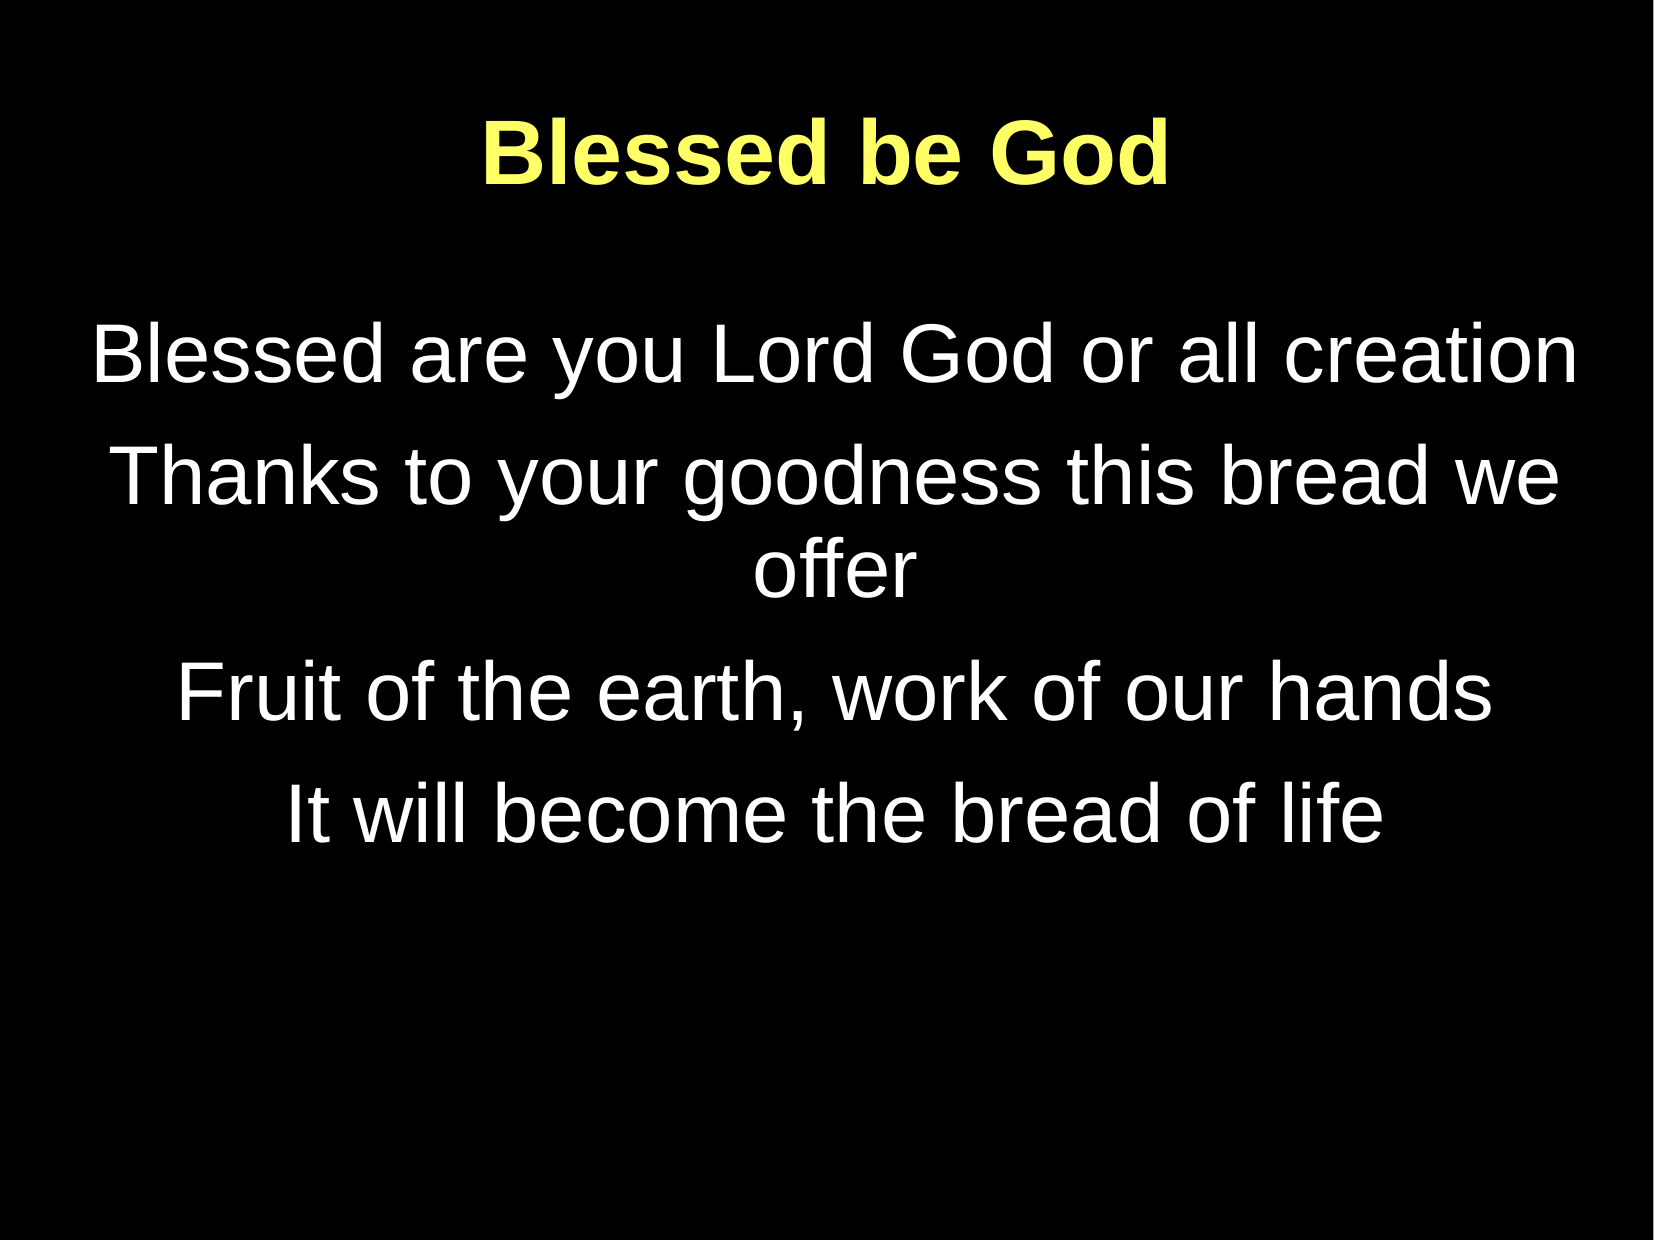

# Blessed be God
Blessed are you Lord God or all creation
Thanks to your goodness this bread we offer
Fruit of the earth, work of our hands
It will become the bread of life